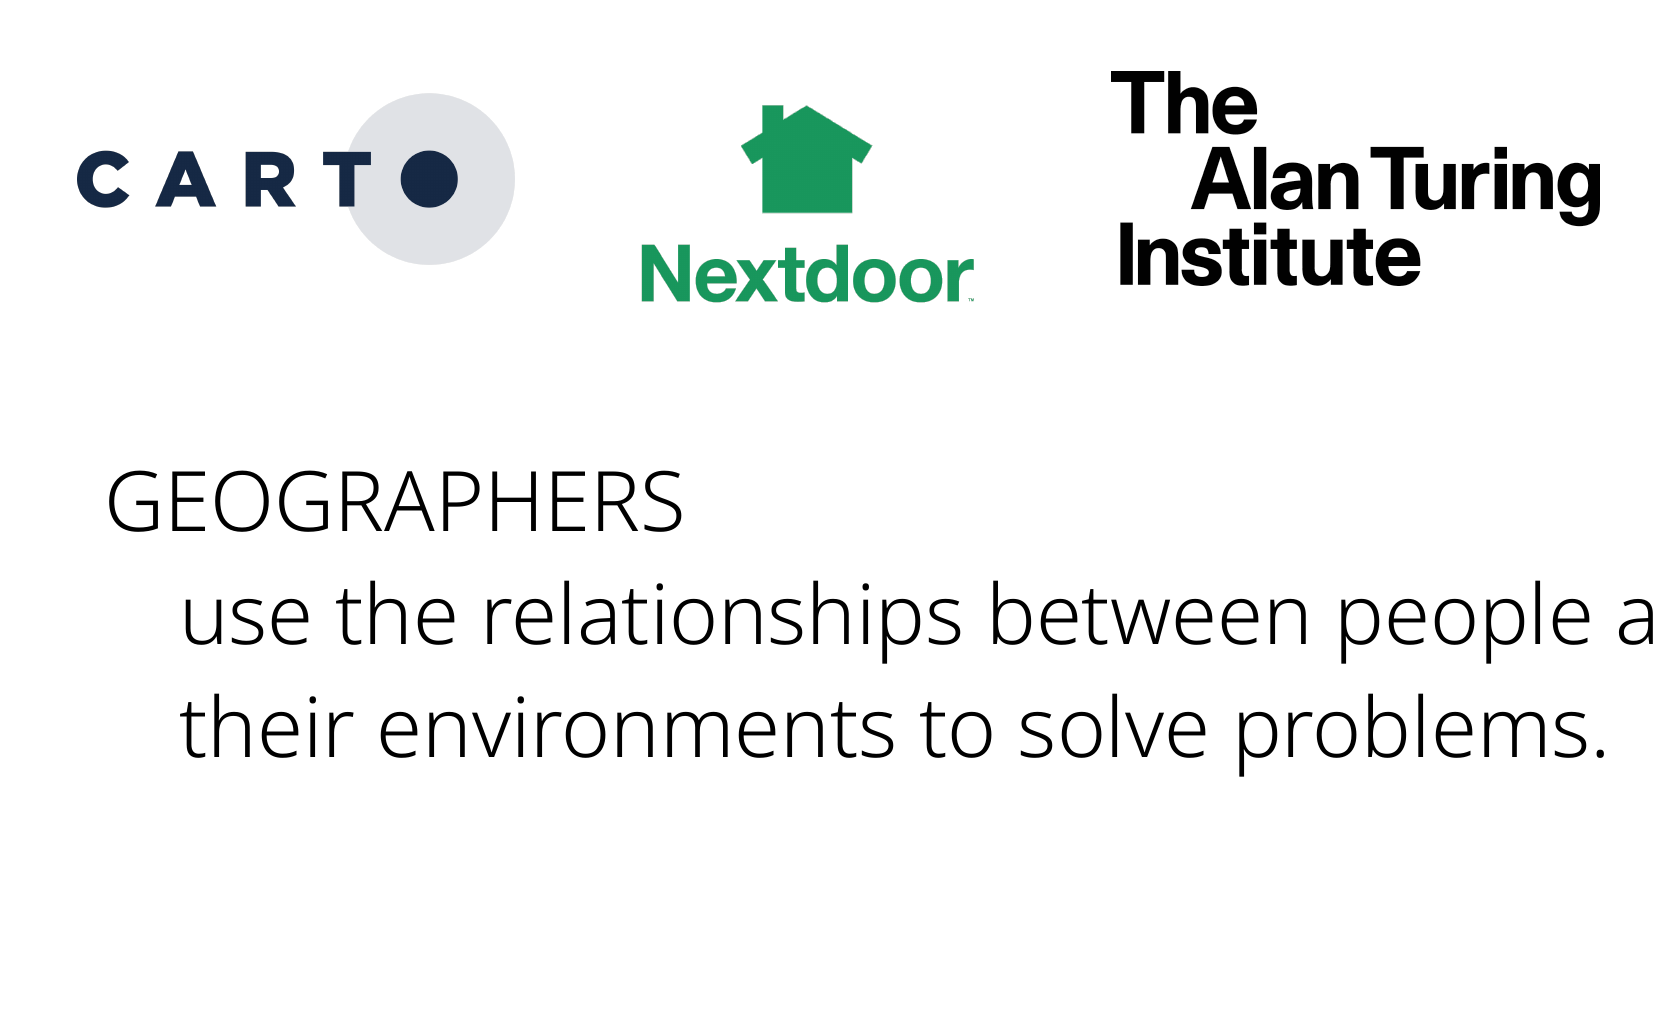

GEOGRAPHERS
	use the relationships between people and
	their environments to solve problems.